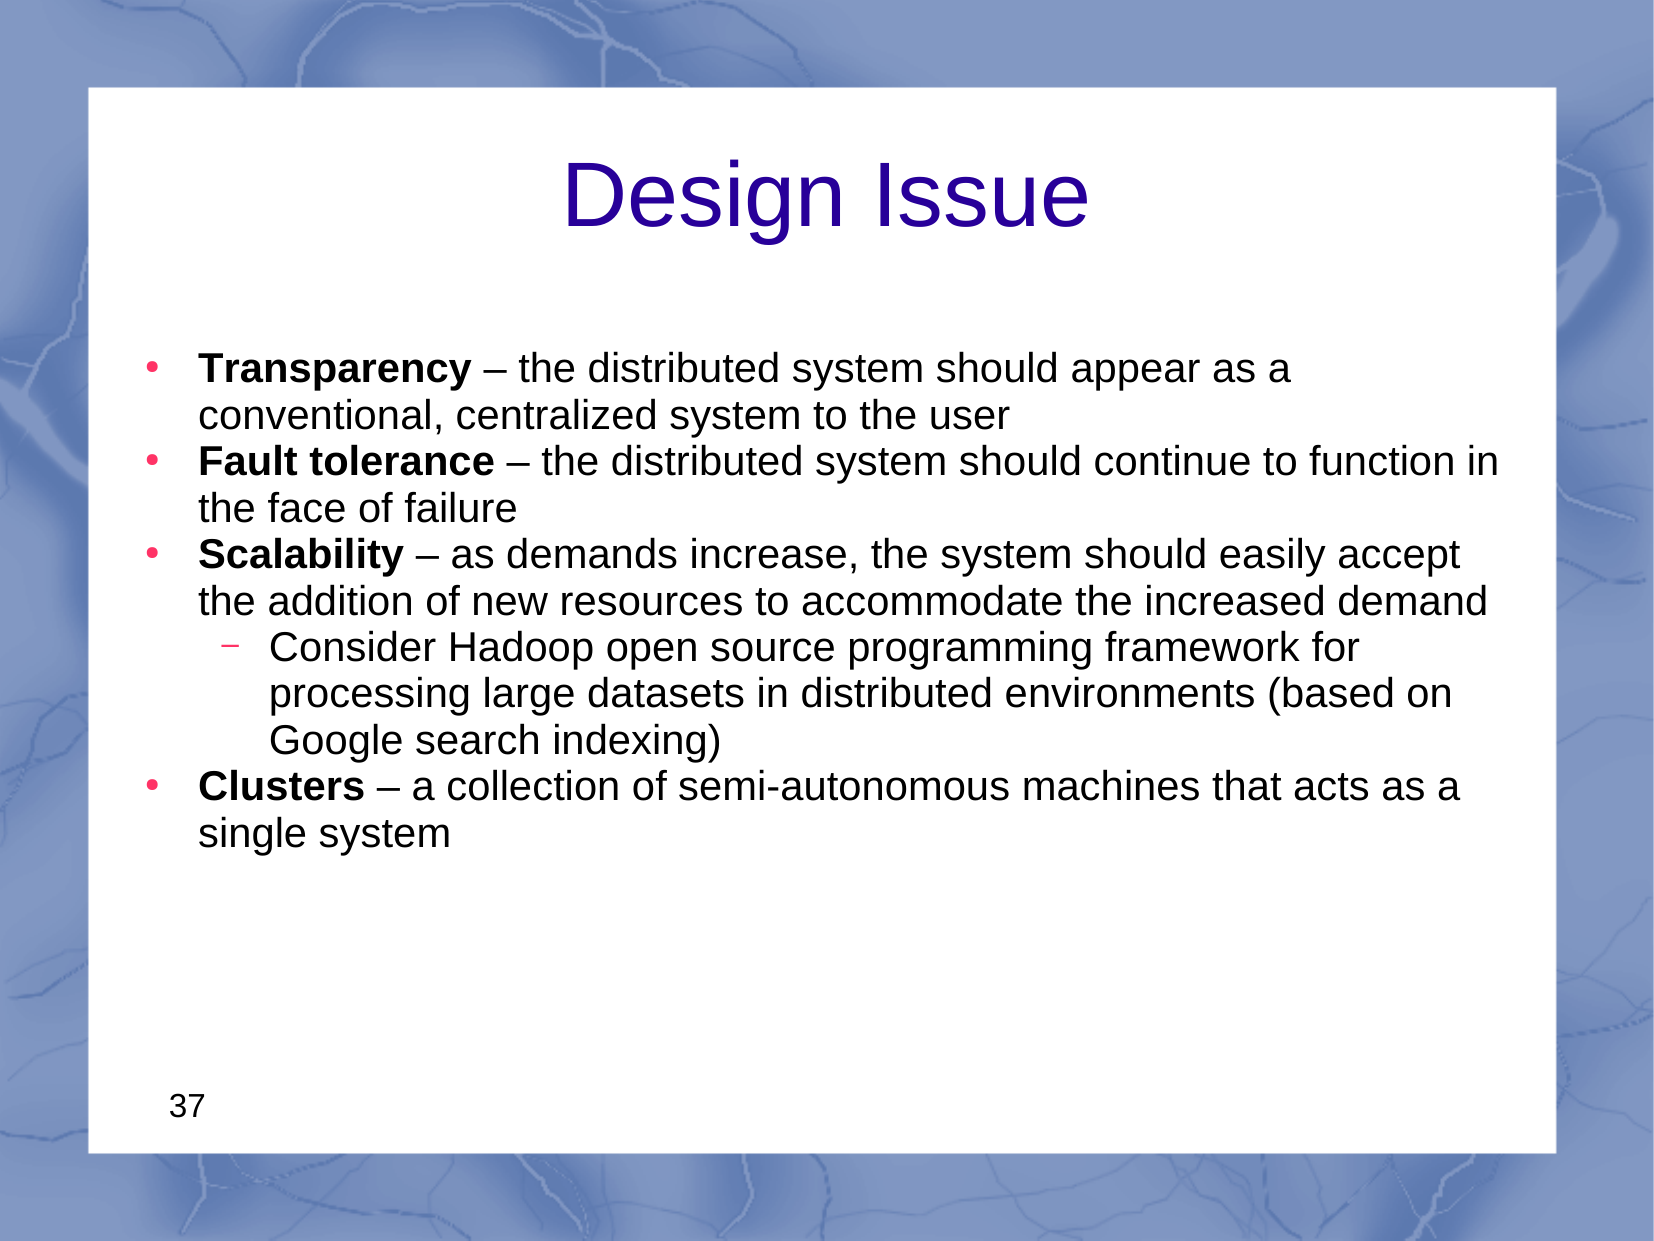

# Design Issue
Transparency – the distributed system should appear as a conventional, centralized system to the user
Fault tolerance – the distributed system should continue to function in the face of failure
Scalability – as demands increase, the system should easily accept the addition of new resources to accommodate the increased demand
Consider Hadoop open source programming framework for processing large datasets in distributed environments (based on Google search indexing)
Clusters – a collection of semi-autonomous machines that acts as a single system
37